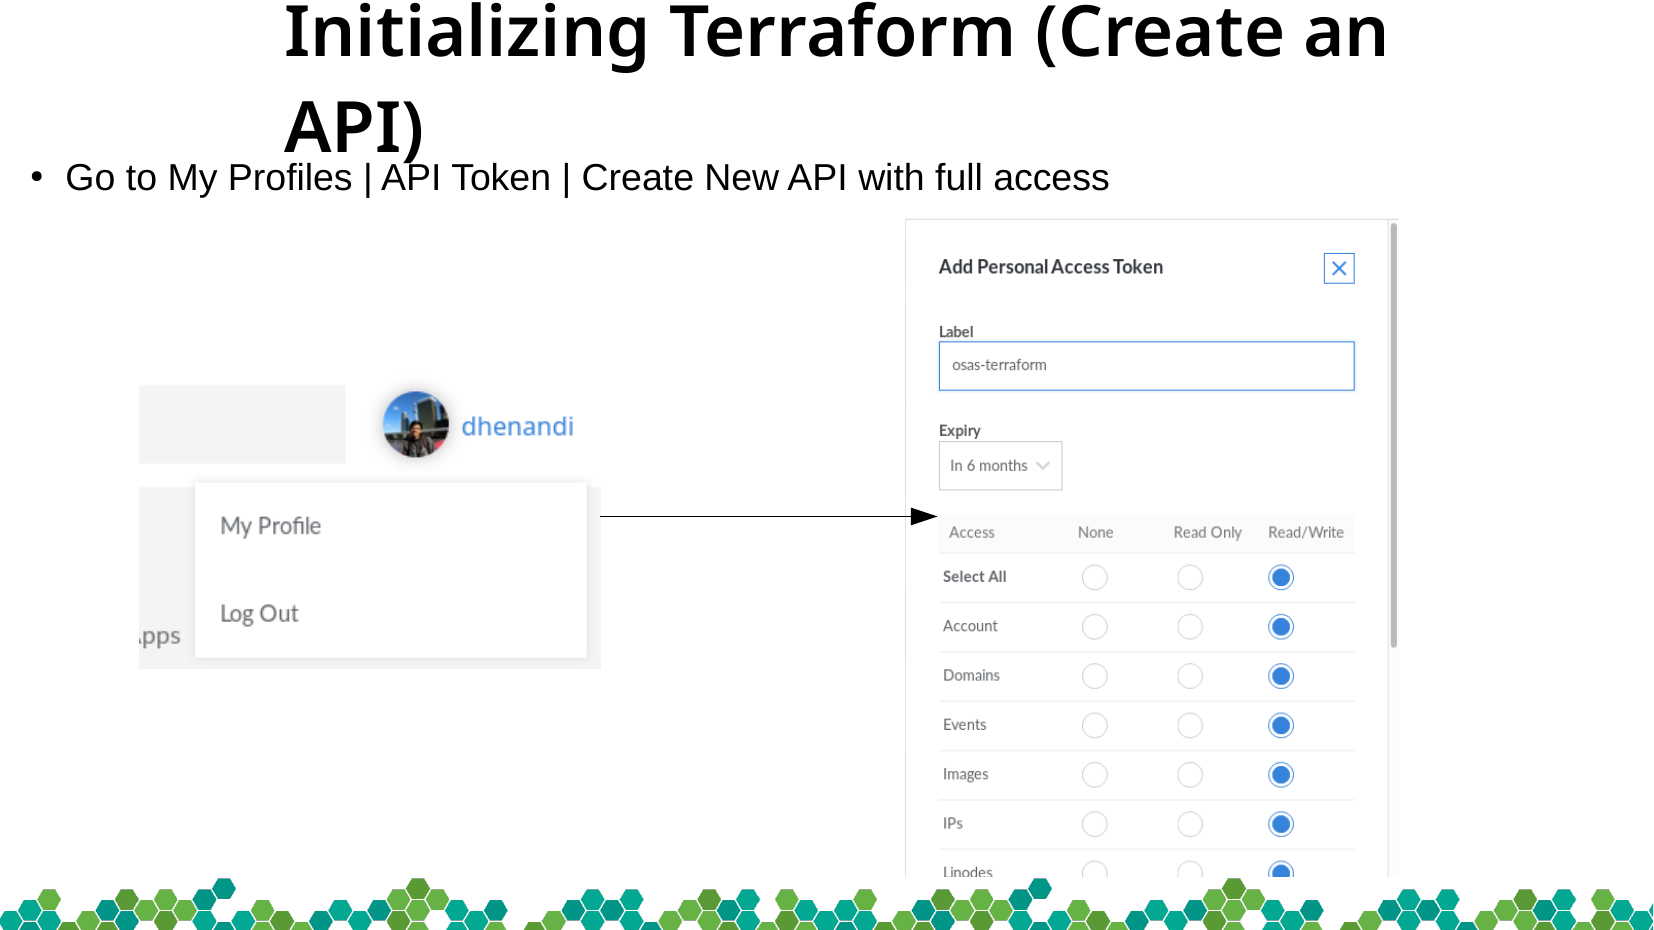

# Initializing Terraform (Create an API)
Go to My Profiles | API Token | Create New API with full access